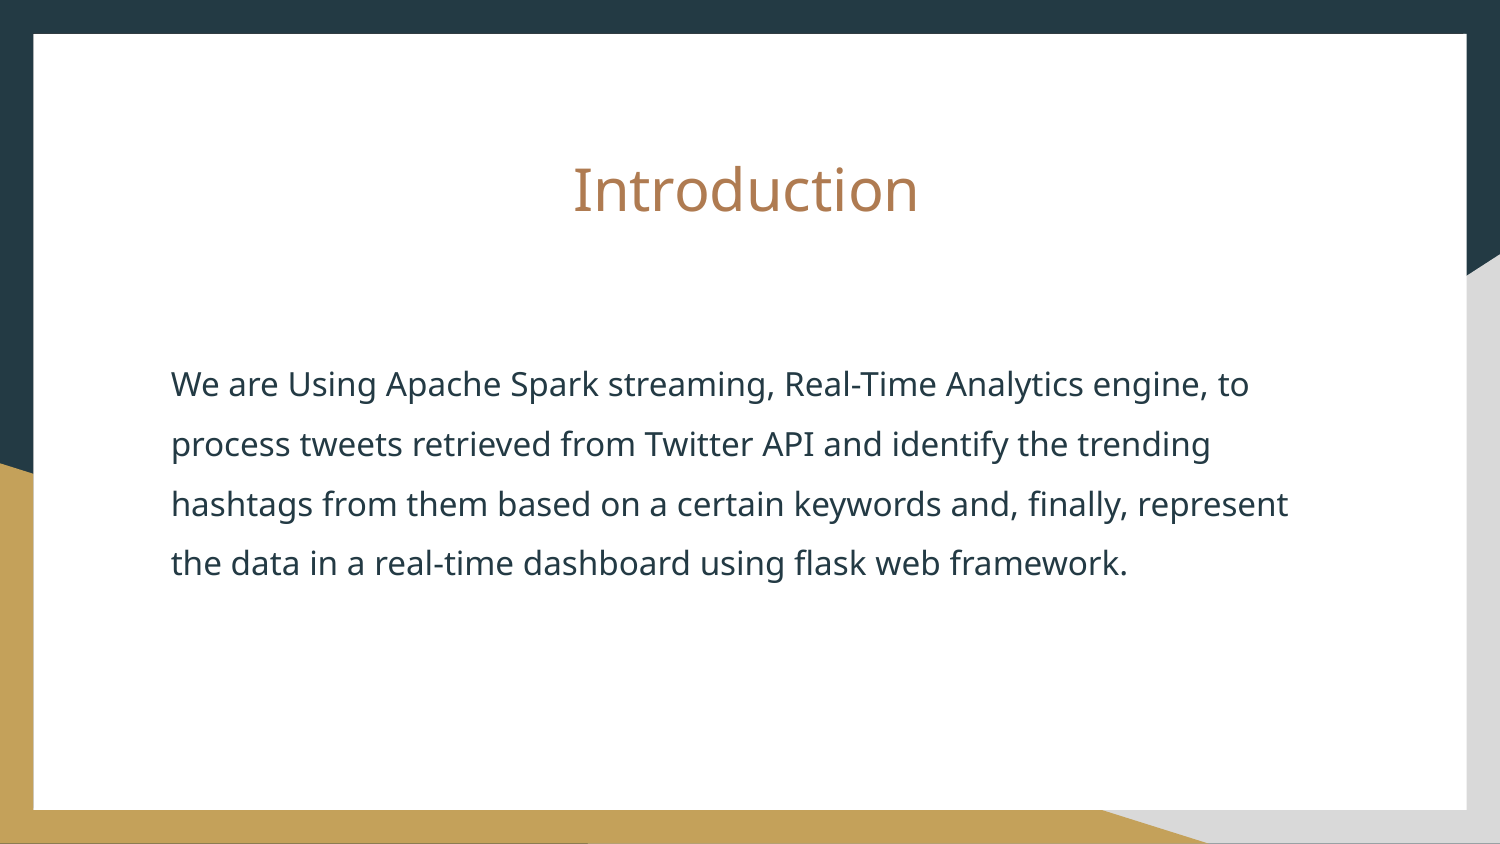

Introduction
# We are Using Apache Spark streaming, Real-Time Analytics engine, to process tweets retrieved from Twitter API and identify the trending hashtags from them based on a certain keywords and, finally, represent the data in a real-time dashboard using flask web framework.